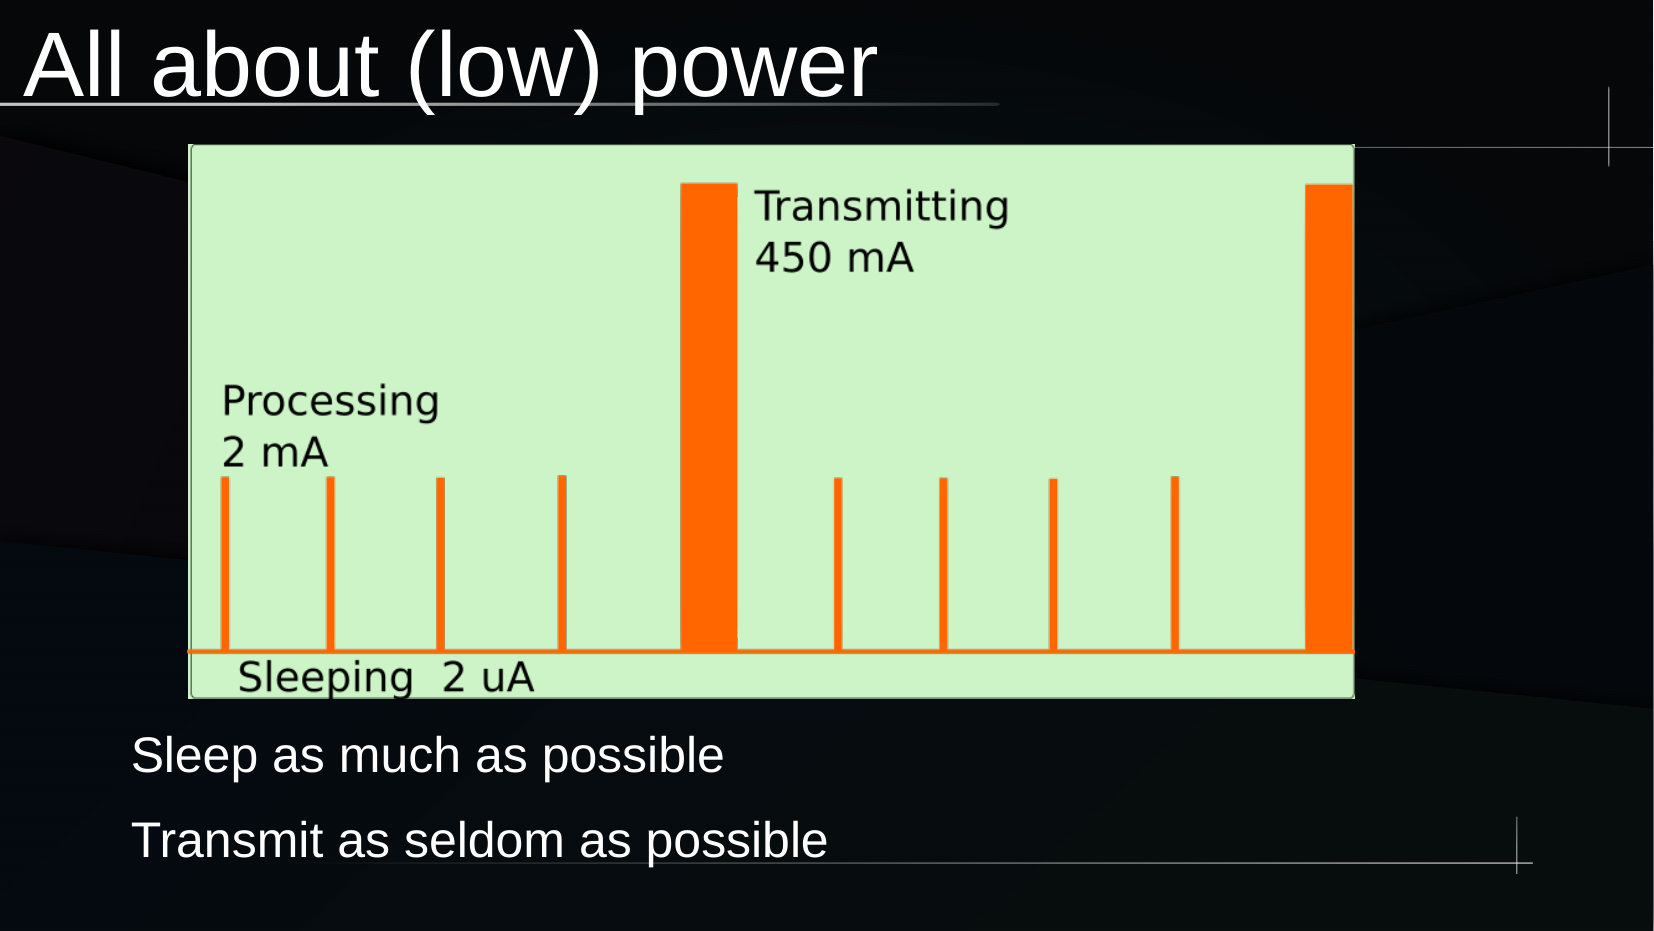

# All about (low) power
Sleep as much as possible
Transmit as seldom as possible